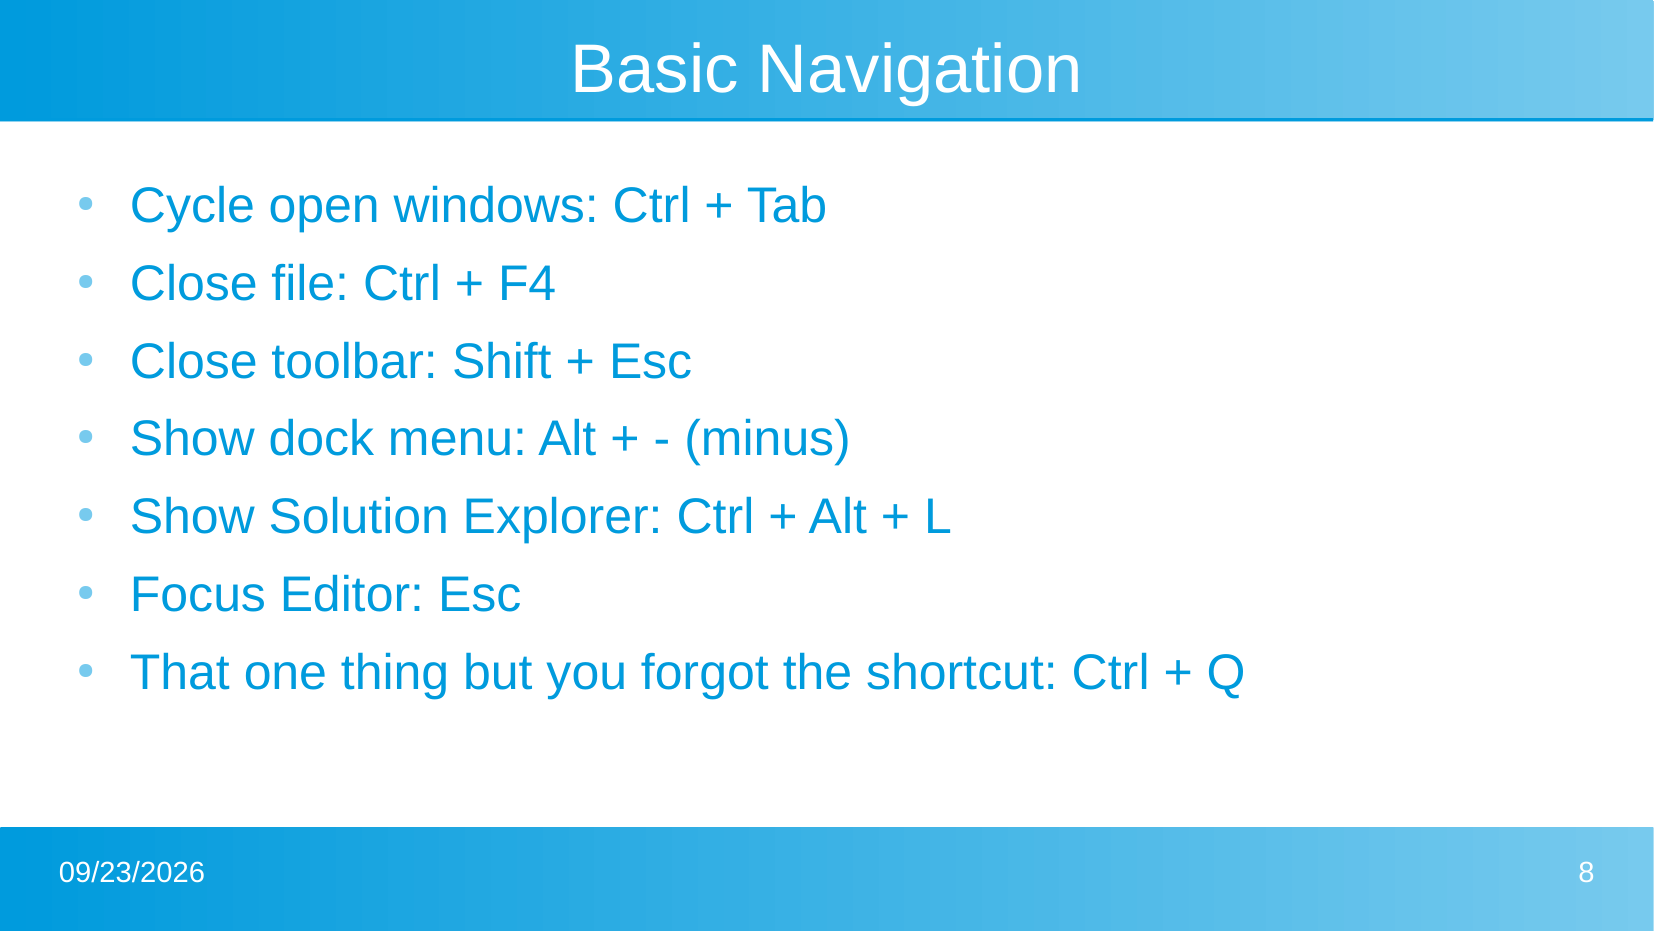

# Basic Navigation
Cycle open windows: Ctrl + Tab
Close file: Ctrl + F4
Close toolbar: Shift + Esc
Show dock menu: Alt + - (minus)
Show Solution Explorer: Ctrl + Alt + L
Focus Editor: Esc
That one thing but you forgot the shortcut: Ctrl + Q
8